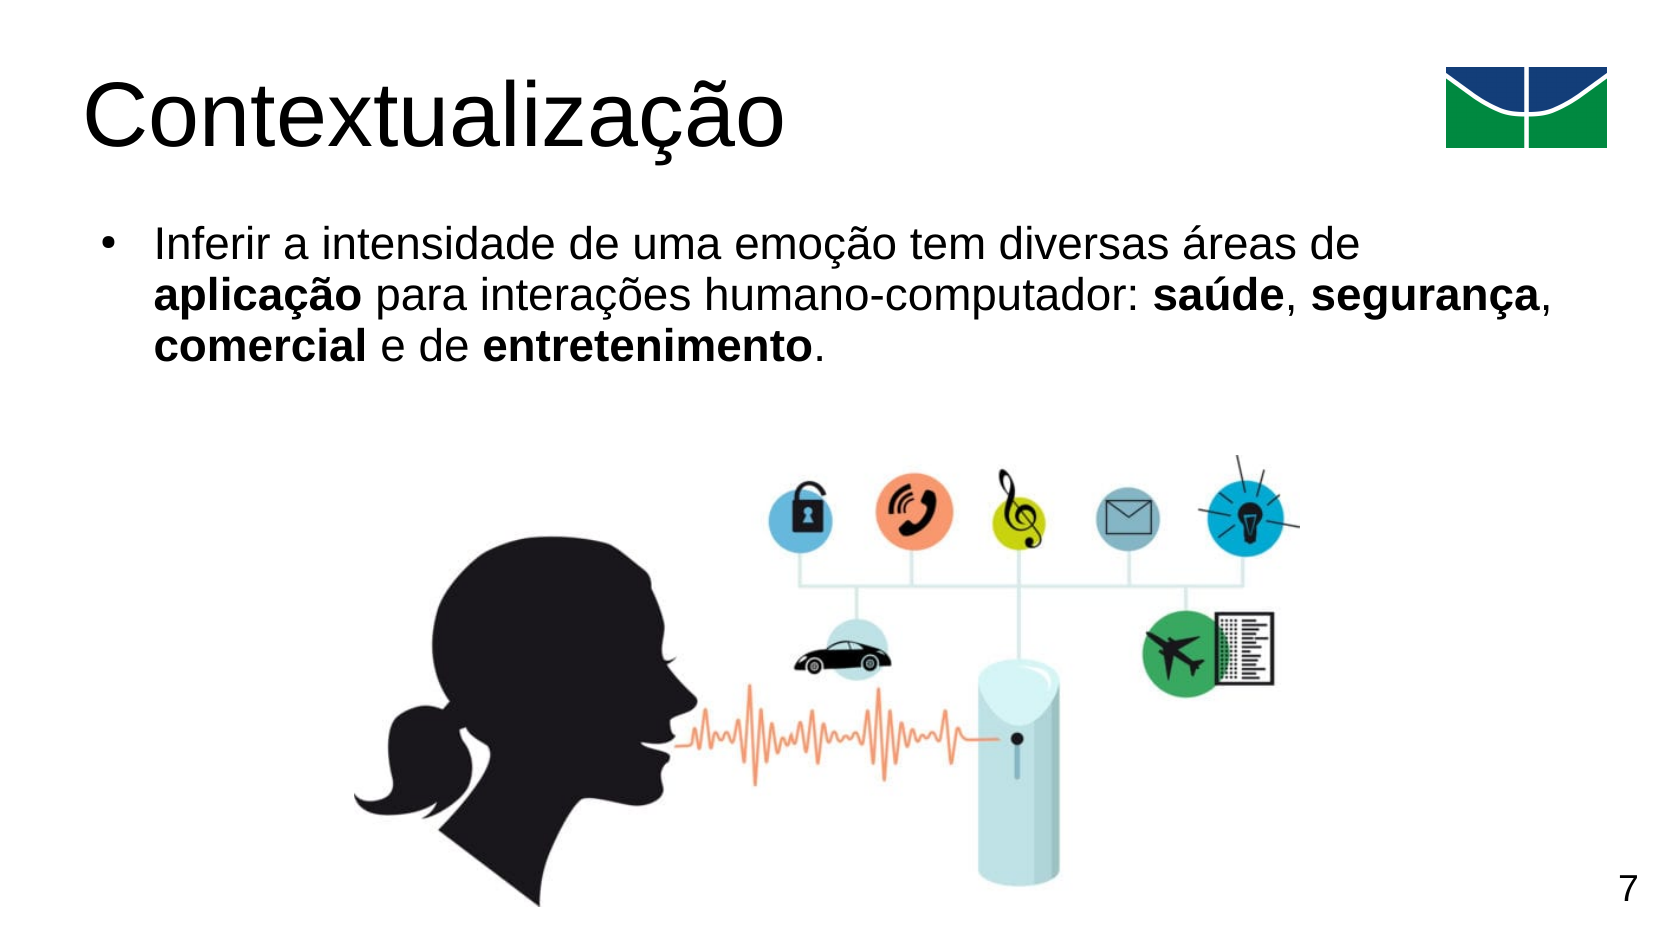

Contextualização
# Inferir a intensidade de uma emoção tem diversas áreas de aplicação para interações humano-computador: saúde, segurança, comercial e de entretenimento.